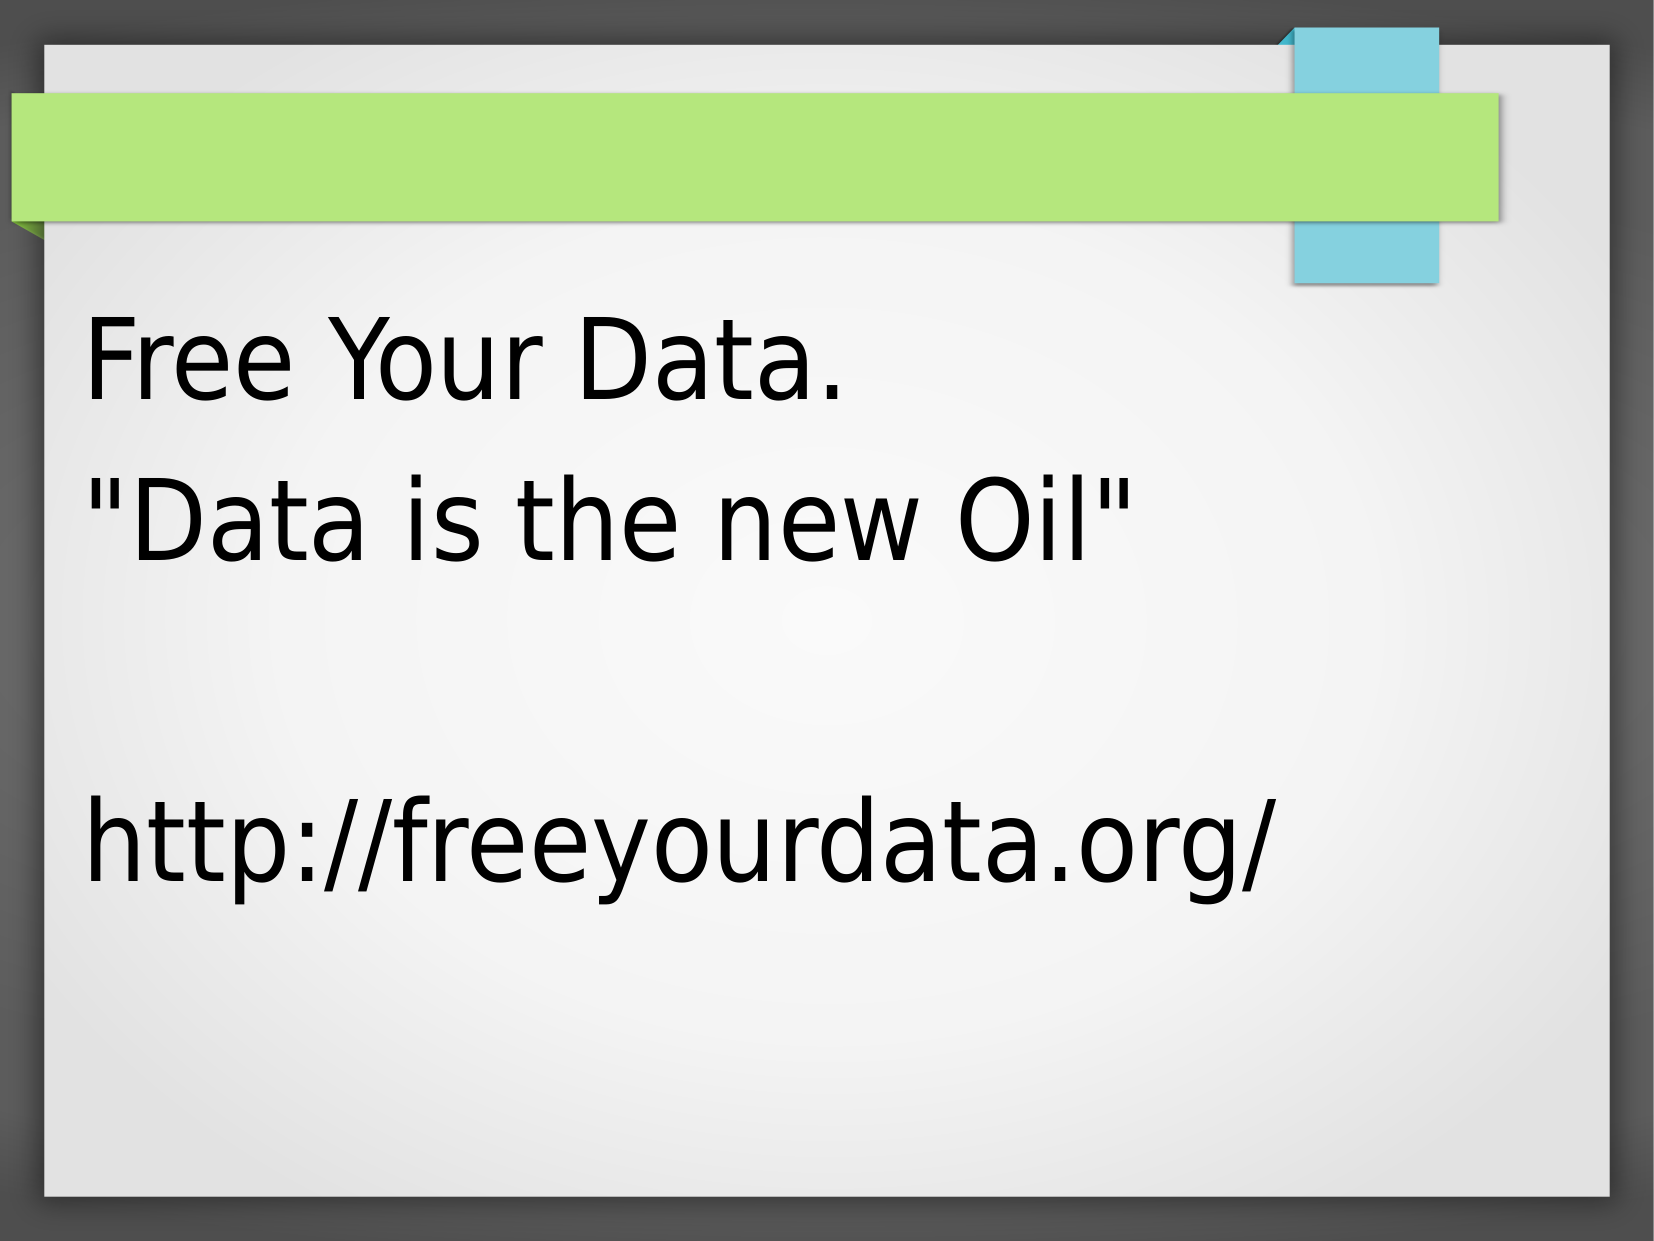

#
Free Your Data.
"Data is the new Oil"
http://freeyourdata.org/